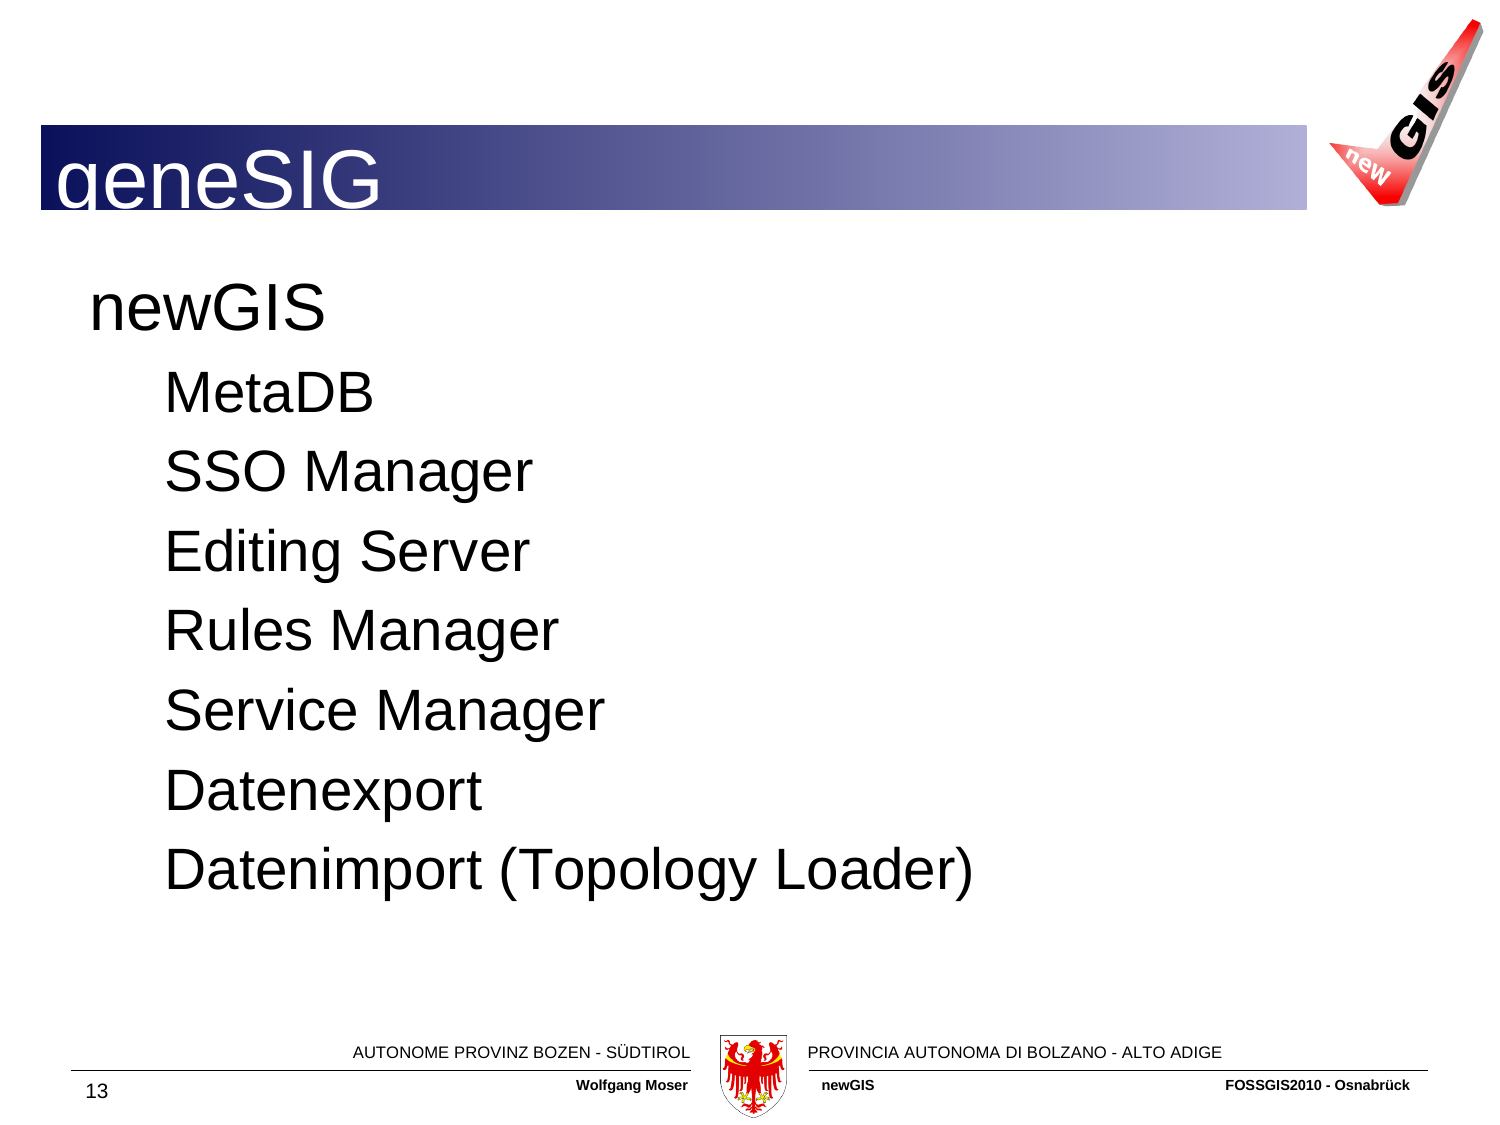

geneSIG
# newGIS
MetaDB
SSO Manager
Editing Server
Rules Manager
Service Manager
Datenexport
Datenimport (Topology Loader)